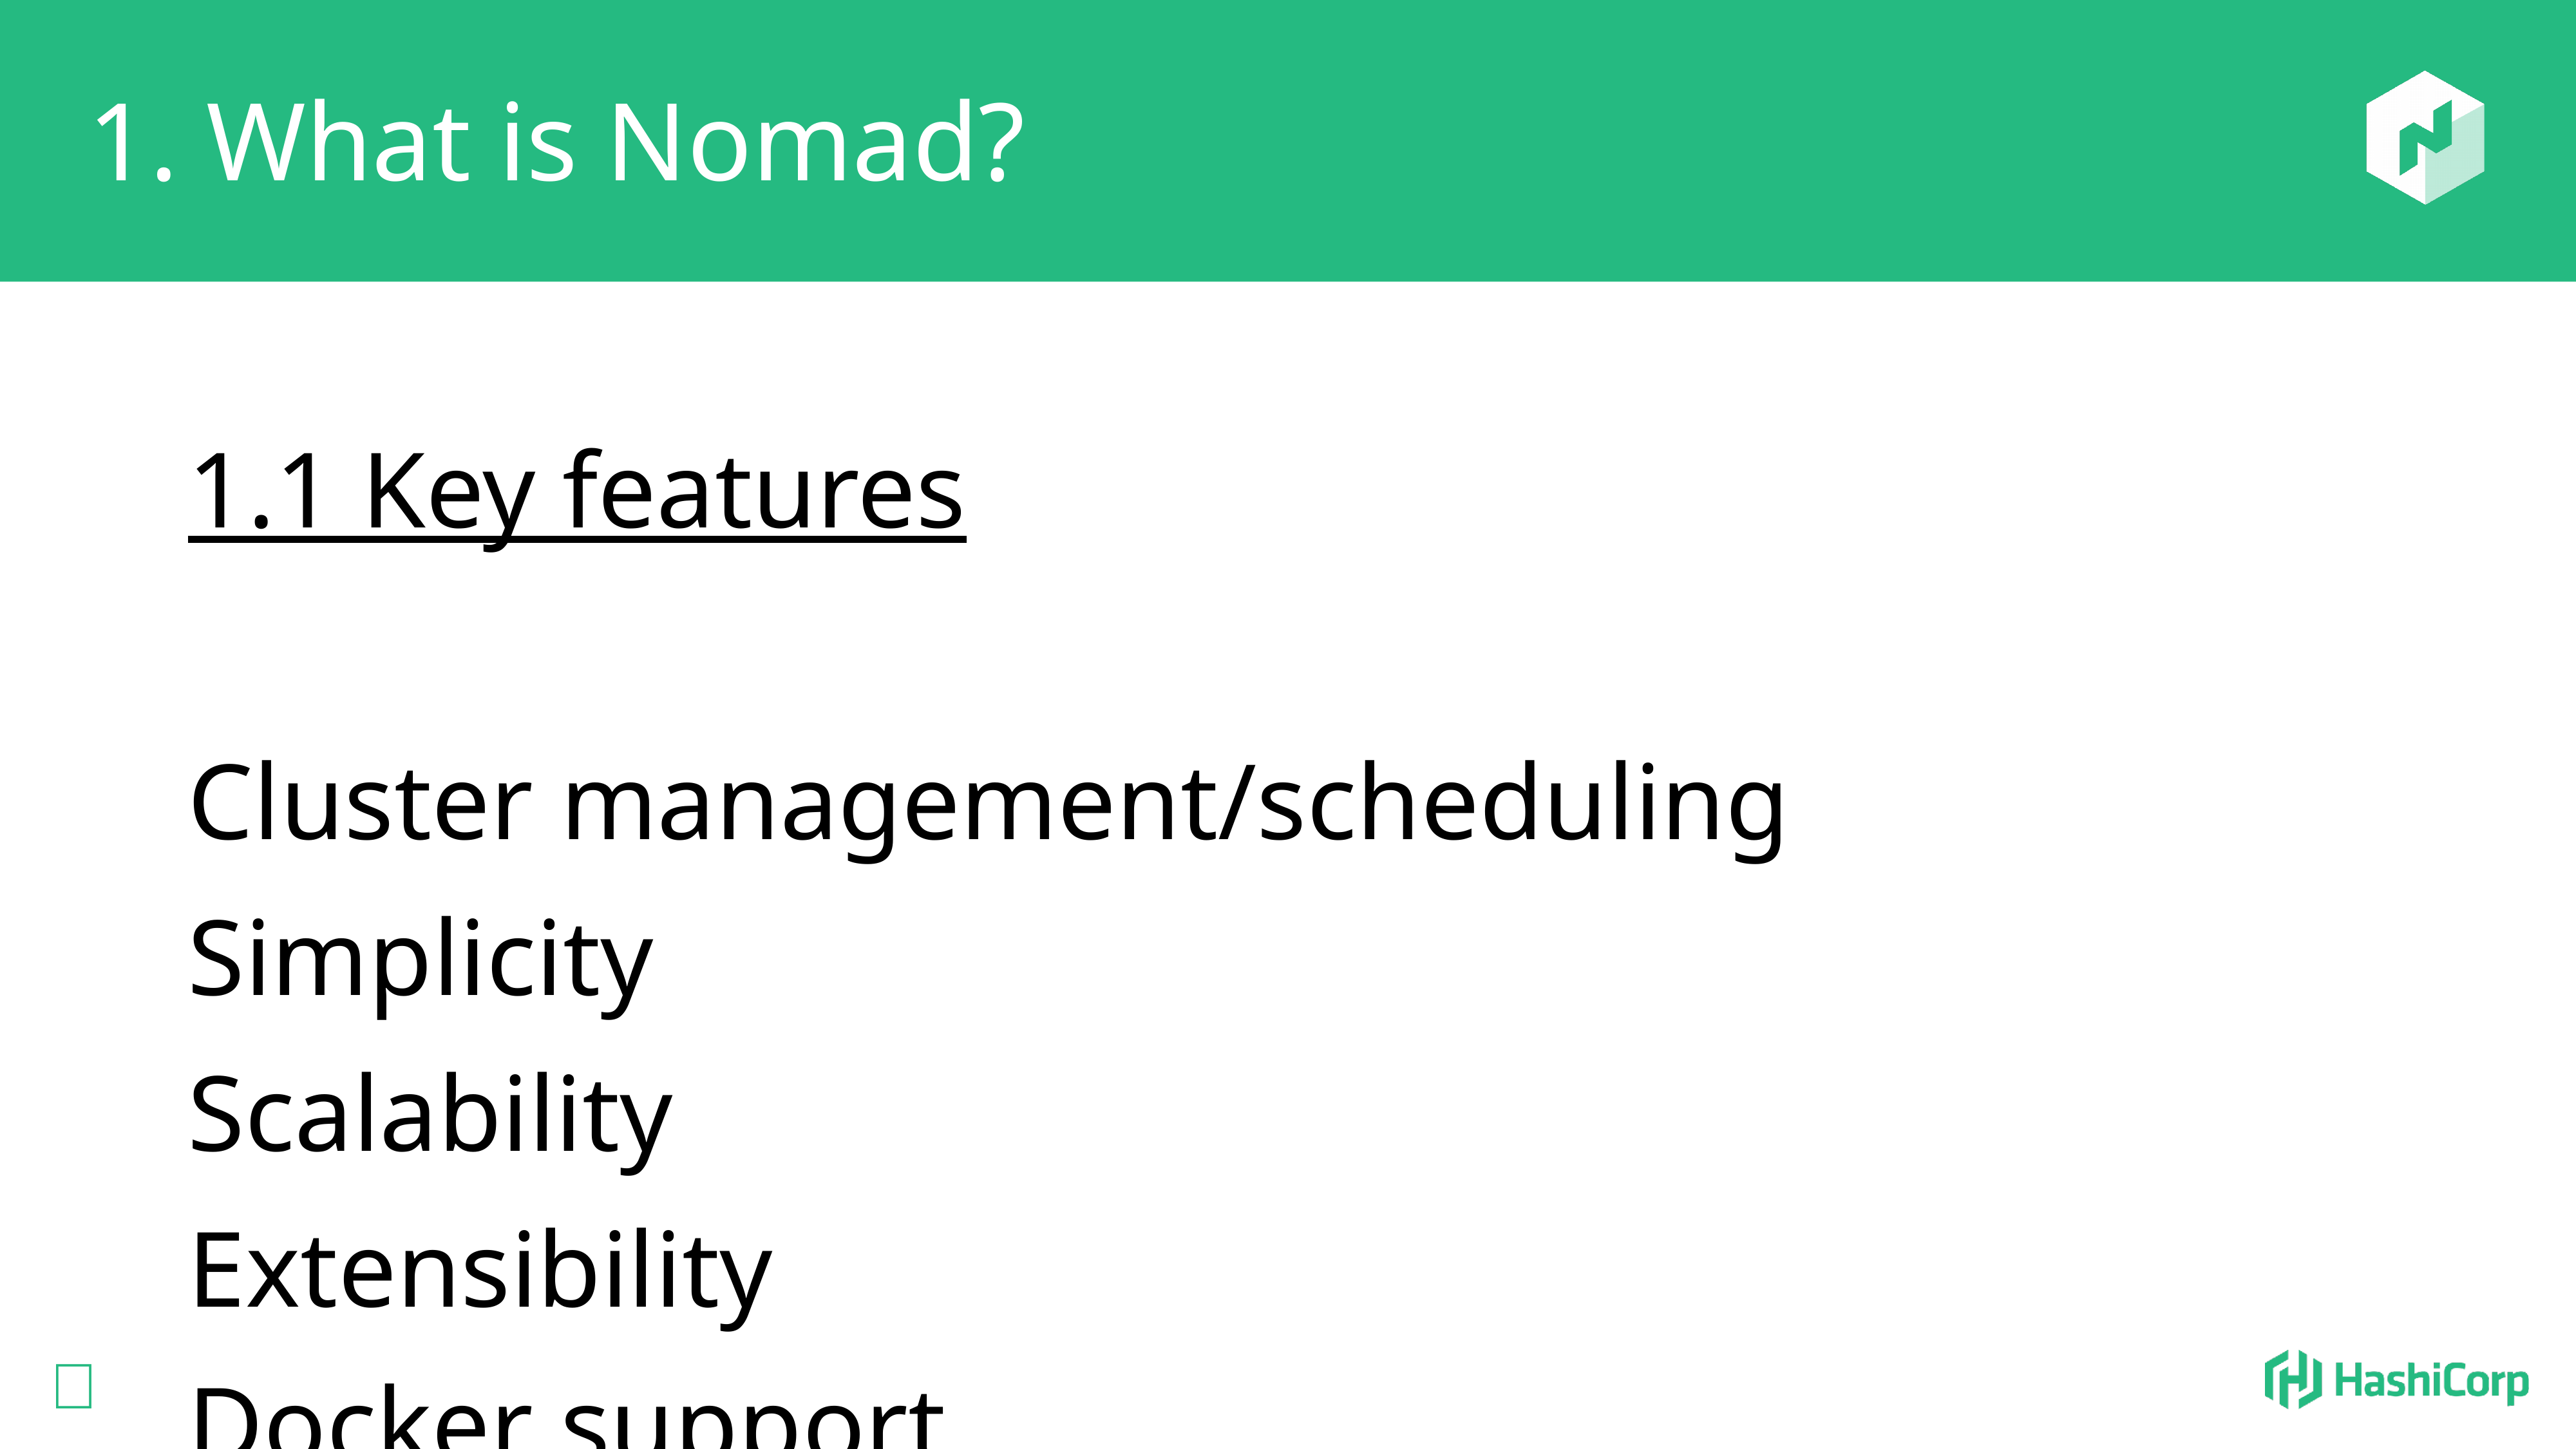

# 1. What is Nomad?
1.1 Key features
Cluster management/scheduling
Simplicity
Scalability
Extensibility
Docker support